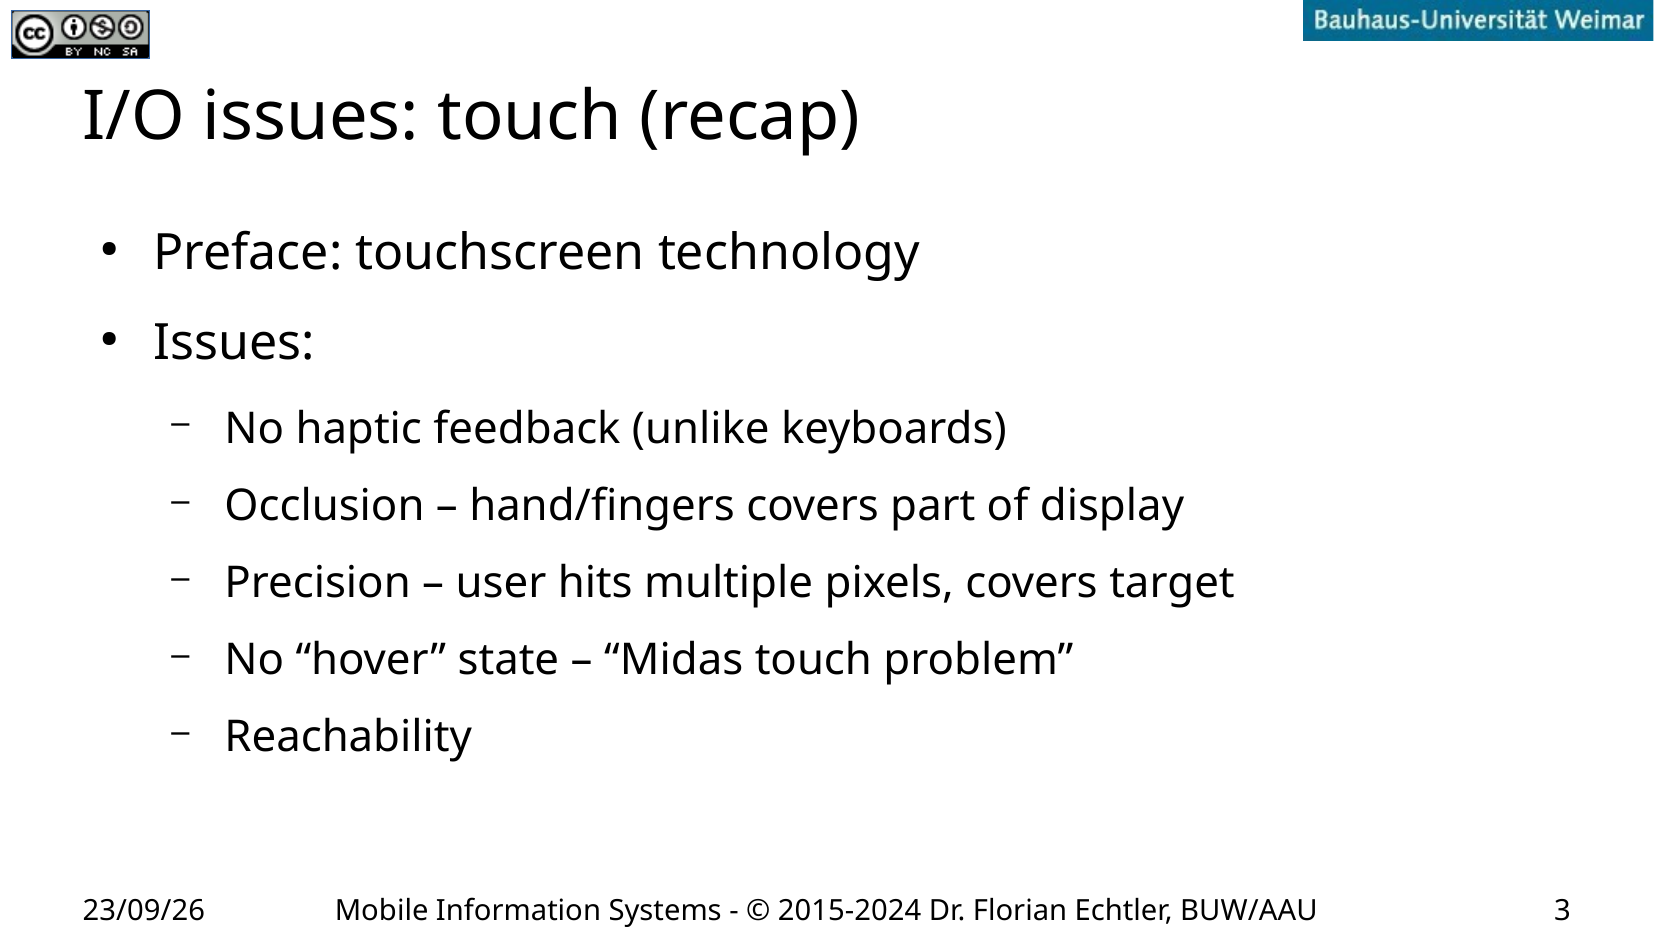

# I/O issues: touch (recap)
Preface: touchscreen technology
Issues:
No haptic feedback (unlike keyboards)
Occlusion – hand/fingers covers part of display
Precision – user hits multiple pixels, covers target
No “hover” state – “Midas touch problem”
Reachability
Mobile Information Systems - © 2015-2024 Dr. Florian Echtler, BUW/AAU
3